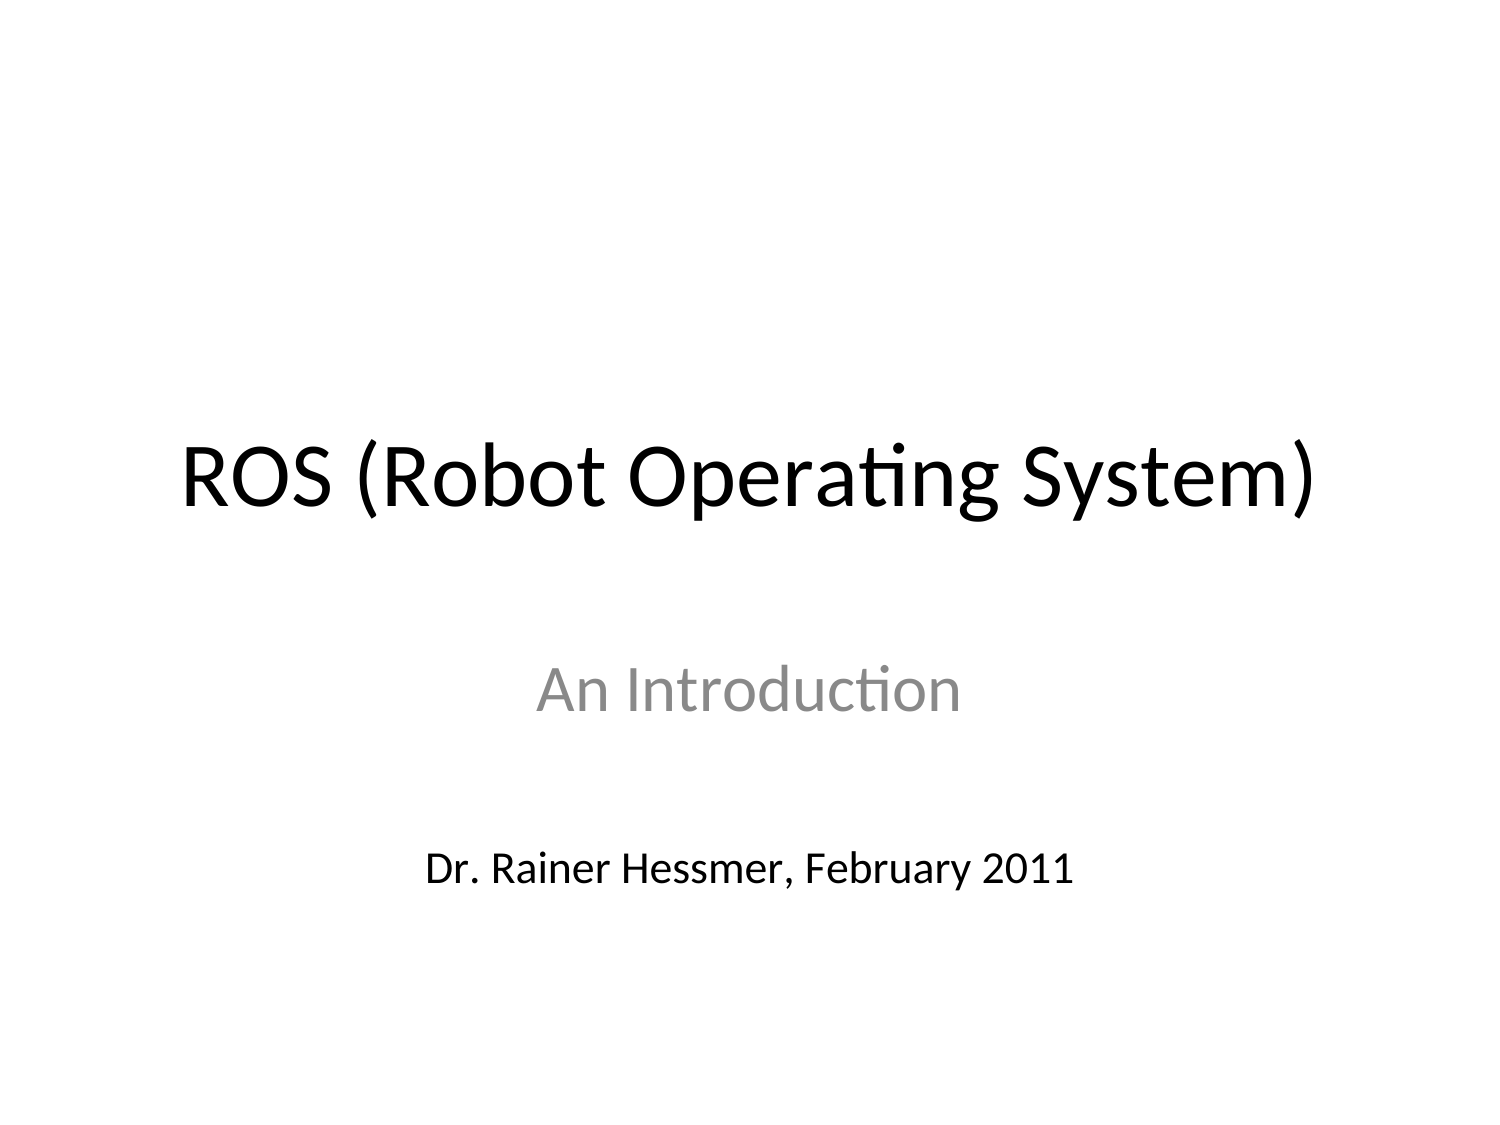

# ROS (Robot Operating System)
An Introduction
Dr. Rainer Hessmer, February 2011